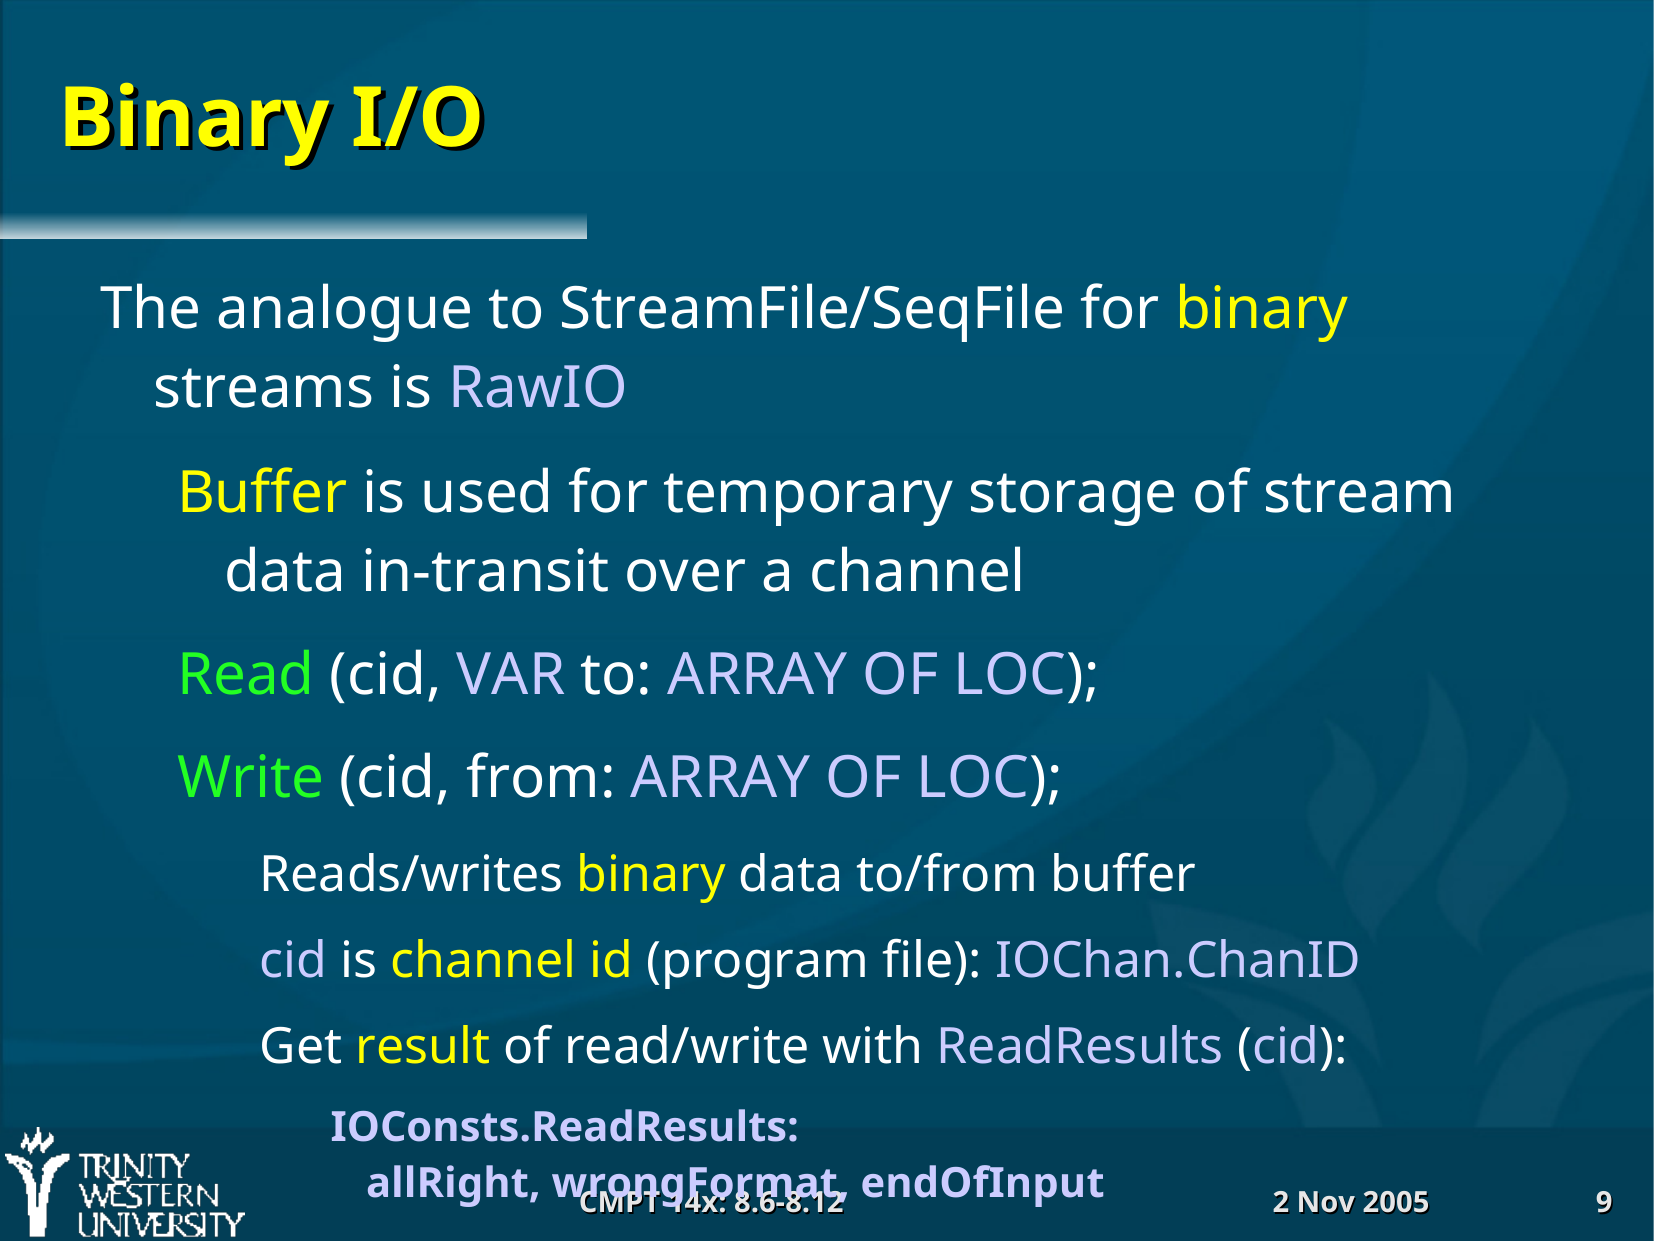

# Binary I/O
The analogue to StreamFile/SeqFile for binary streams is RawIO
Buffer is used for temporary storage of stream data in-transit over a channel
Read (cid, VAR to: ARRAY OF LOC);
Write (cid, from: ARRAY OF LOC);
Reads/writes binary data to/from buffer
cid is channel id (program file): IOChan.ChanID
Get result of read/write with ReadResults (cid):
IOConsts.ReadResults:
allRight, wrongFormat, endOfInput
CMPT 14x: 8.6-8.12
2 Nov 2005
9